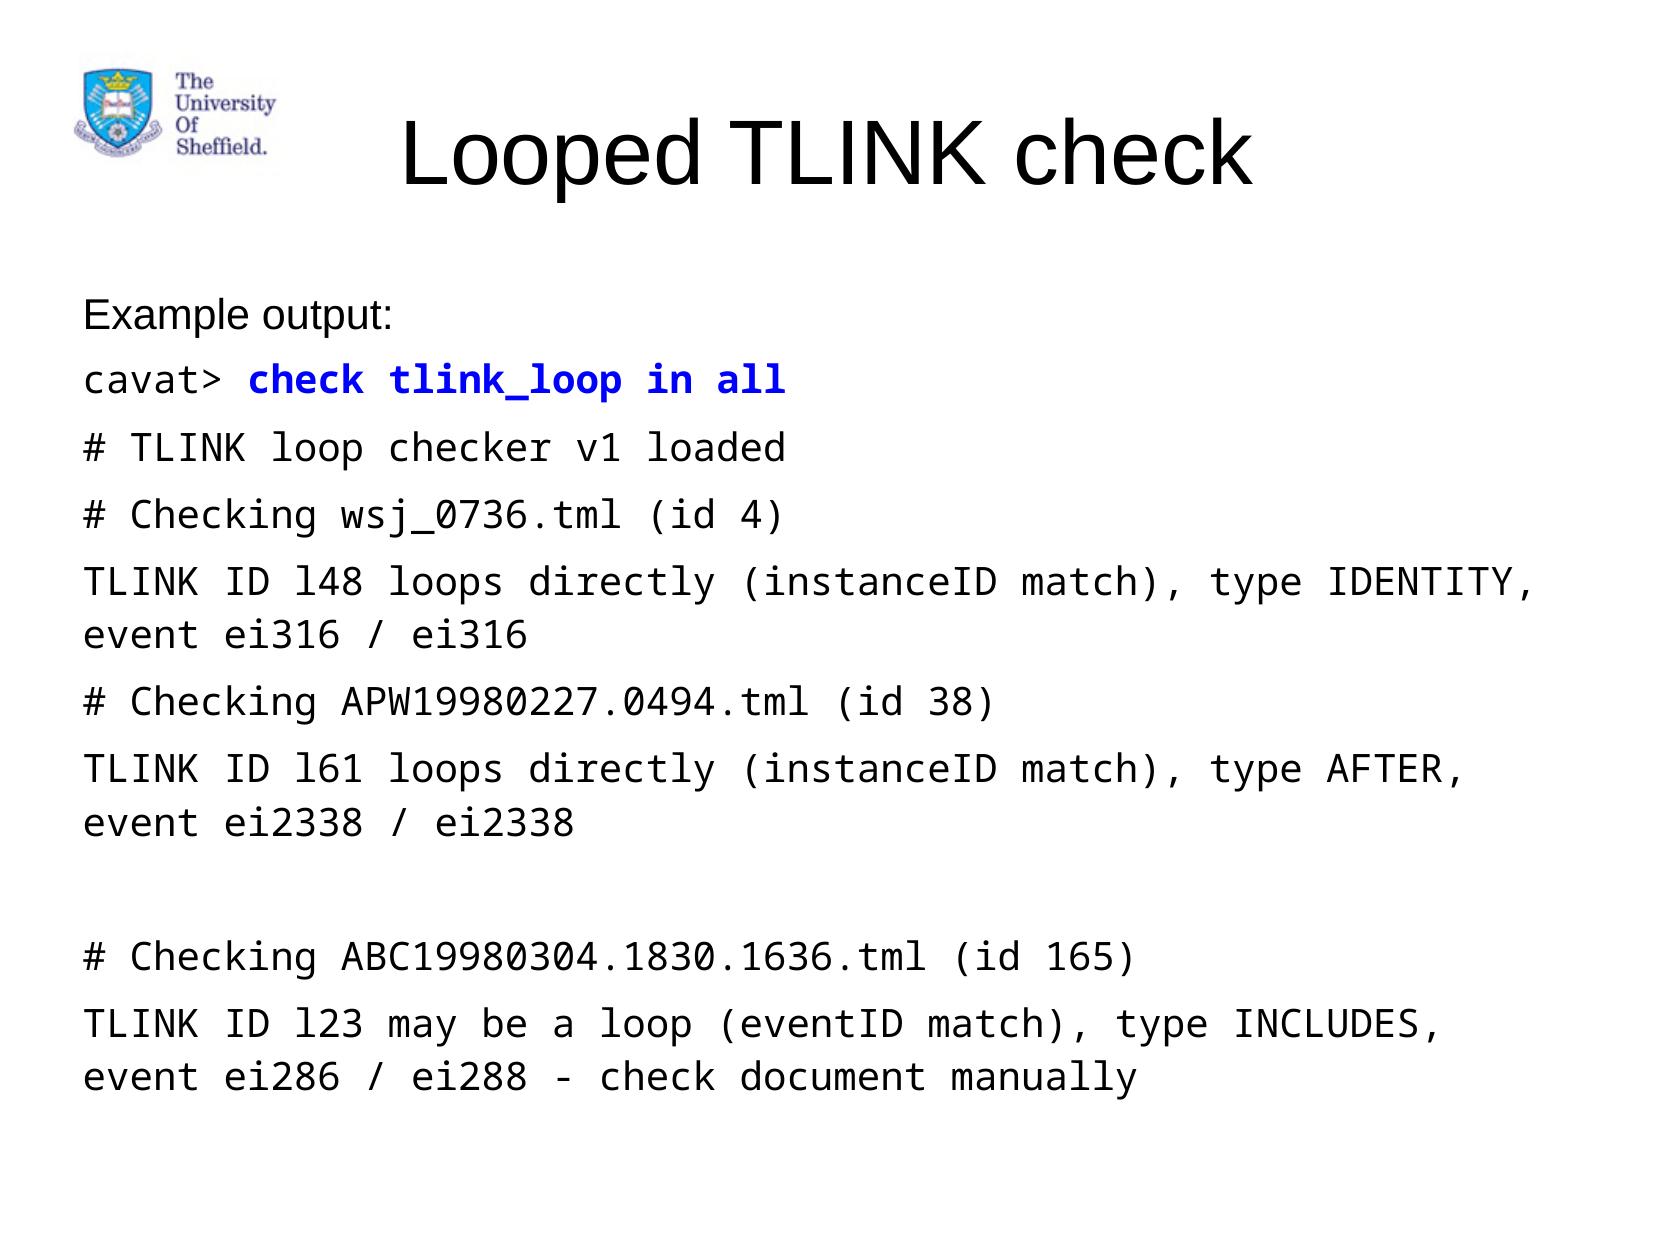

# Looped TLINK check
Example output:
cavat> check tlink_loop in all
# TLINK loop checker v1 loaded
# Checking wsj_0736.tml (id 4)
TLINK ID l48 loops directly (instanceID match), type IDENTITY, event ei316 / ei316
# Checking APW19980227.0494.tml (id 38)
TLINK ID l61 loops directly (instanceID match), type AFTER, event ei2338 / ei2338
# Checking ABC19980304.1830.1636.tml (id 165)
TLINK ID l23 may be a loop (eventID match), type INCLUDES, event ei286 / ei288 - check document manually